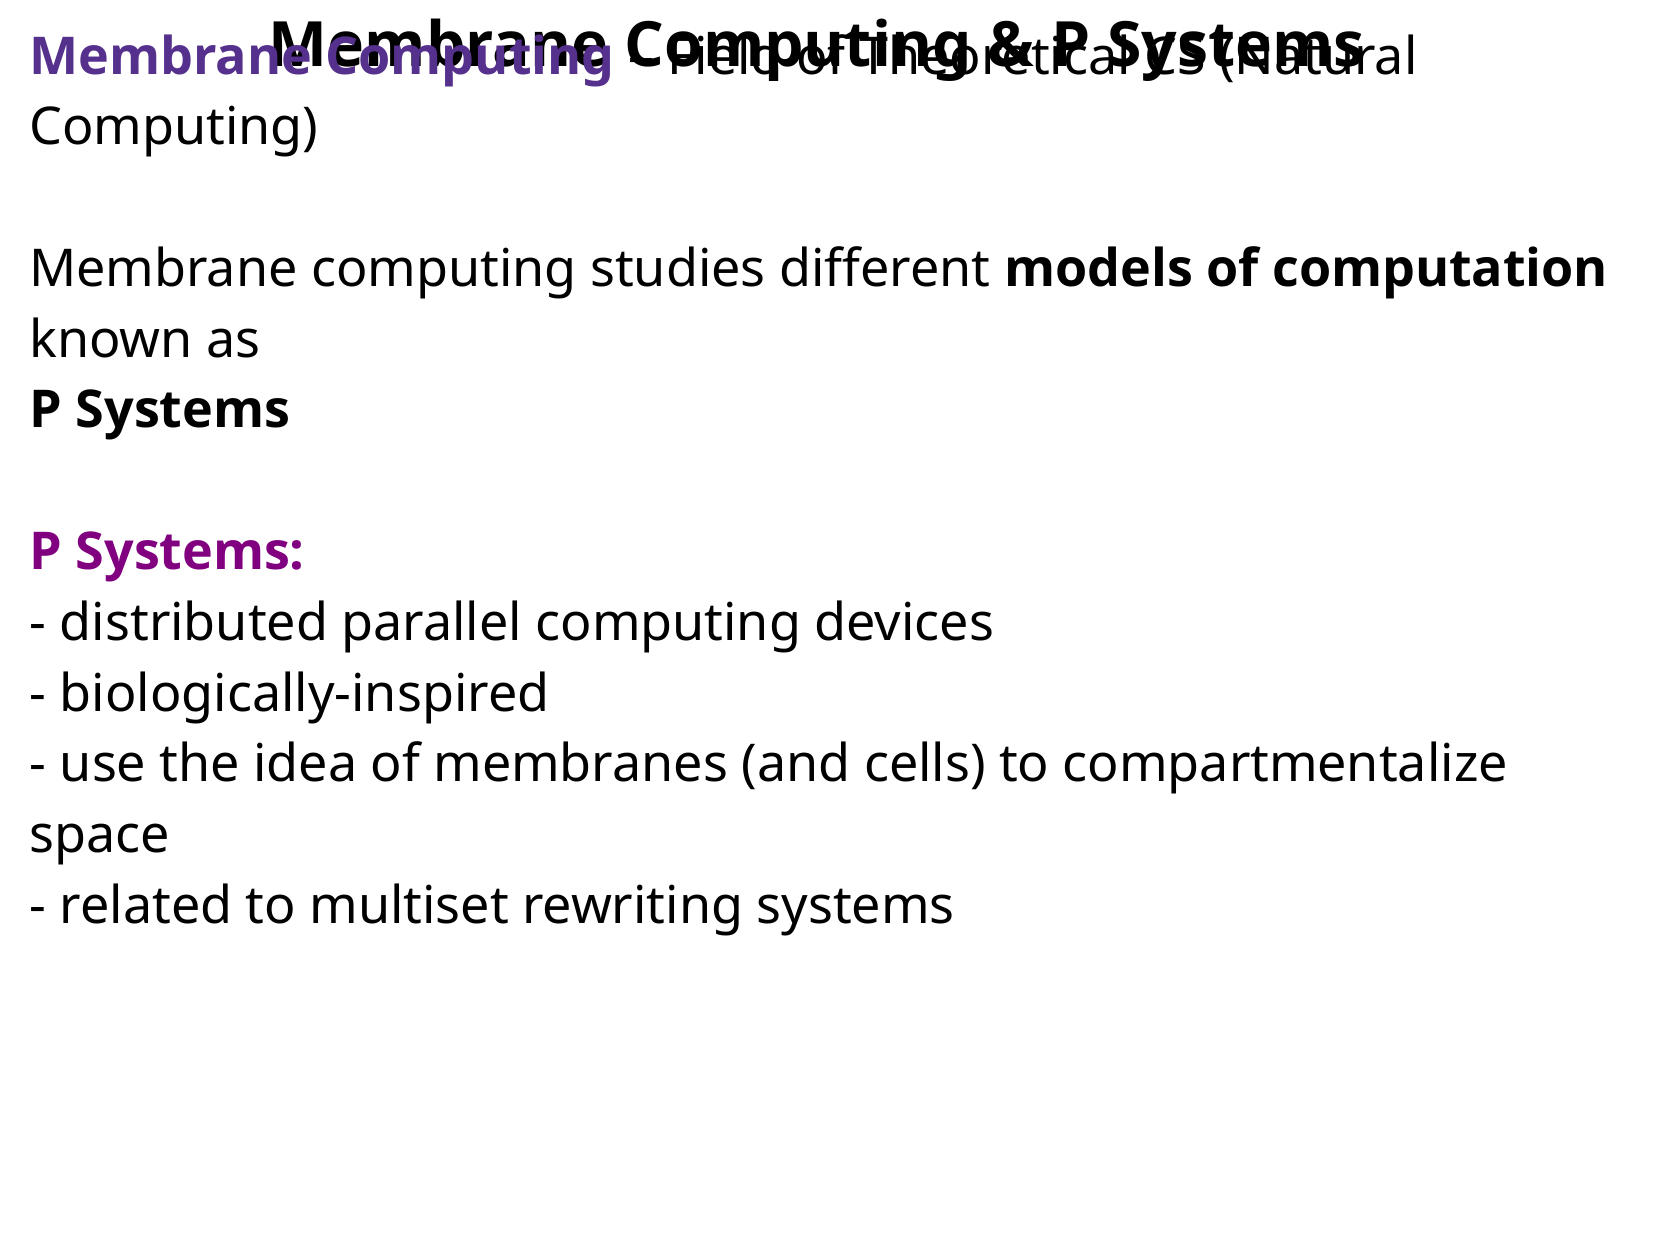

# Membrane Computing & P Systems
Membrane Computing – Field of Theoretical CS (Natural Computing)
Membrane computing studies different models of computation known as
P Systems
P Systems:
- distributed parallel computing devices
- biologically-inspired
- use the idea of membranes (and cells) to compartmentalize space
- related to multiset rewriting systems